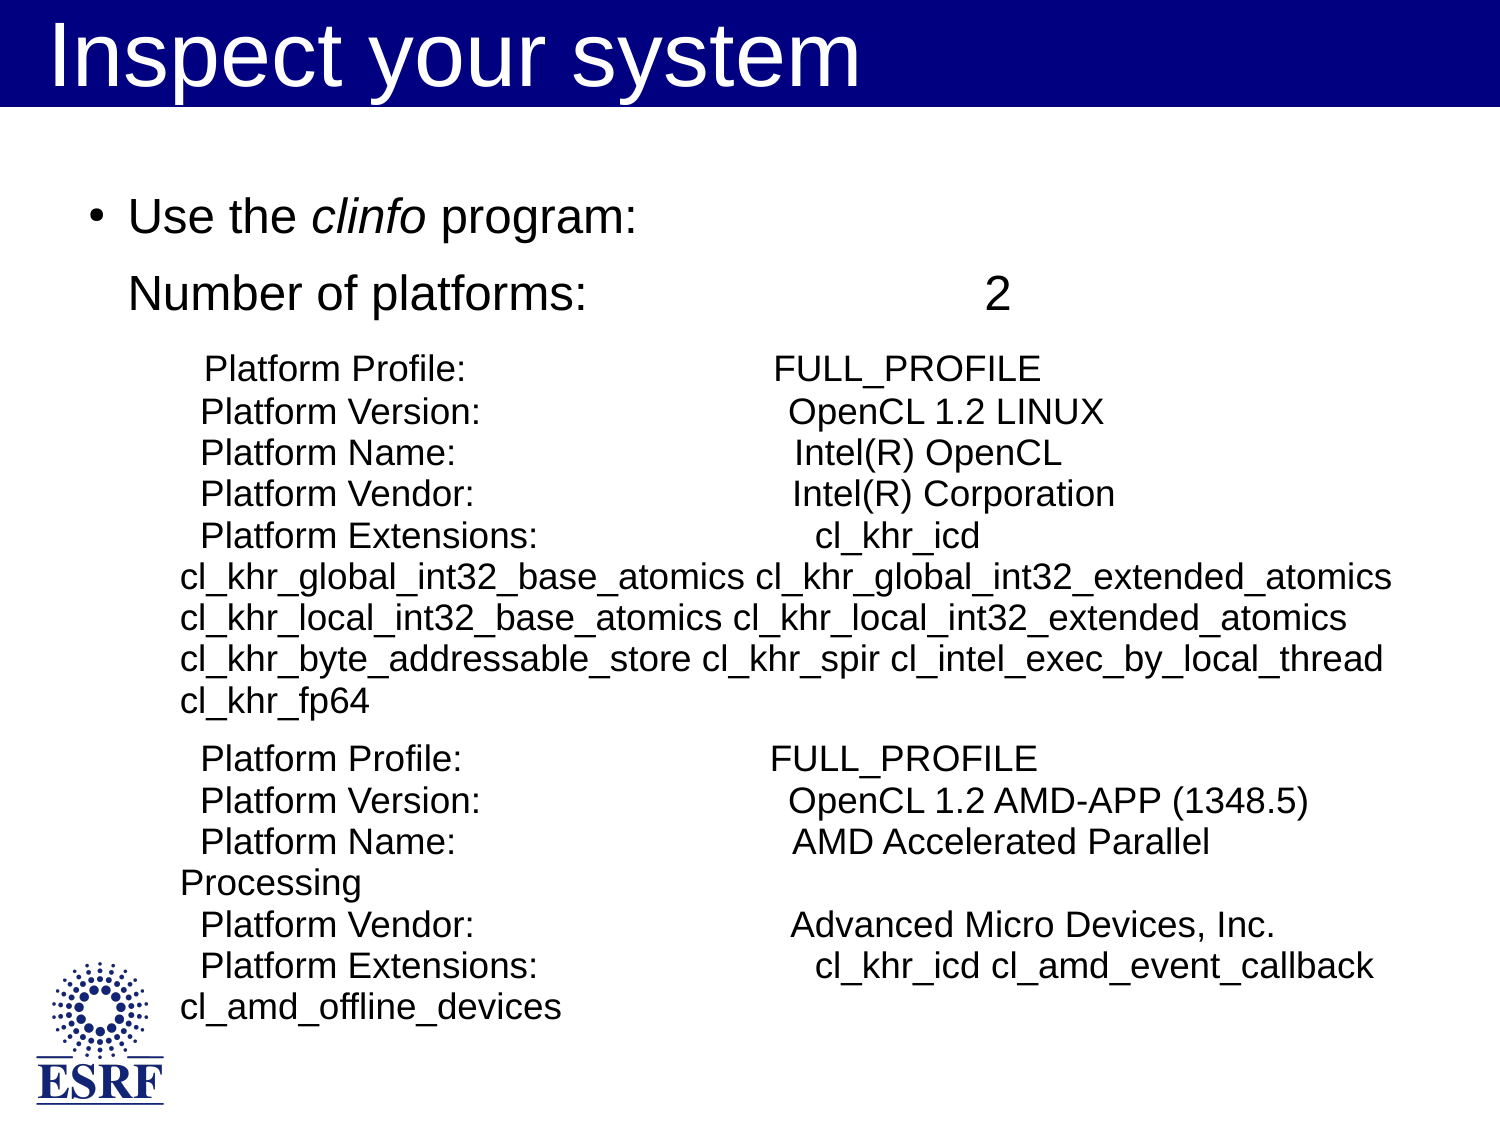

# Inspect your system
Use the clinfo program:
Number of platforms: 2
 Platform Profile: FULL_PROFILE
 Platform Version: OpenCL 1.2 LINUX
 Platform Name: Intel(R) OpenCL
 Platform Vendor: Intel(R) Corporation
 Platform Extensions: cl_khr_icd cl_khr_global_int32_base_atomics cl_khr_global_int32_extended_atomics cl_khr_local_int32_base_atomics cl_khr_local_int32_extended_atomics cl_khr_byte_addressable_store cl_khr_spir cl_intel_exec_by_local_thread cl_khr_fp64
 Platform Profile: FULL_PROFILE
 Platform Version: OpenCL 1.2 AMD-APP (1348.5)
 Platform Name: AMD Accelerated Parallel Processing
 Platform Vendor: Advanced Micro Devices, Inc.
 Platform Extensions: cl_khr_icd cl_amd_event_callback
cl_amd_offline_devices